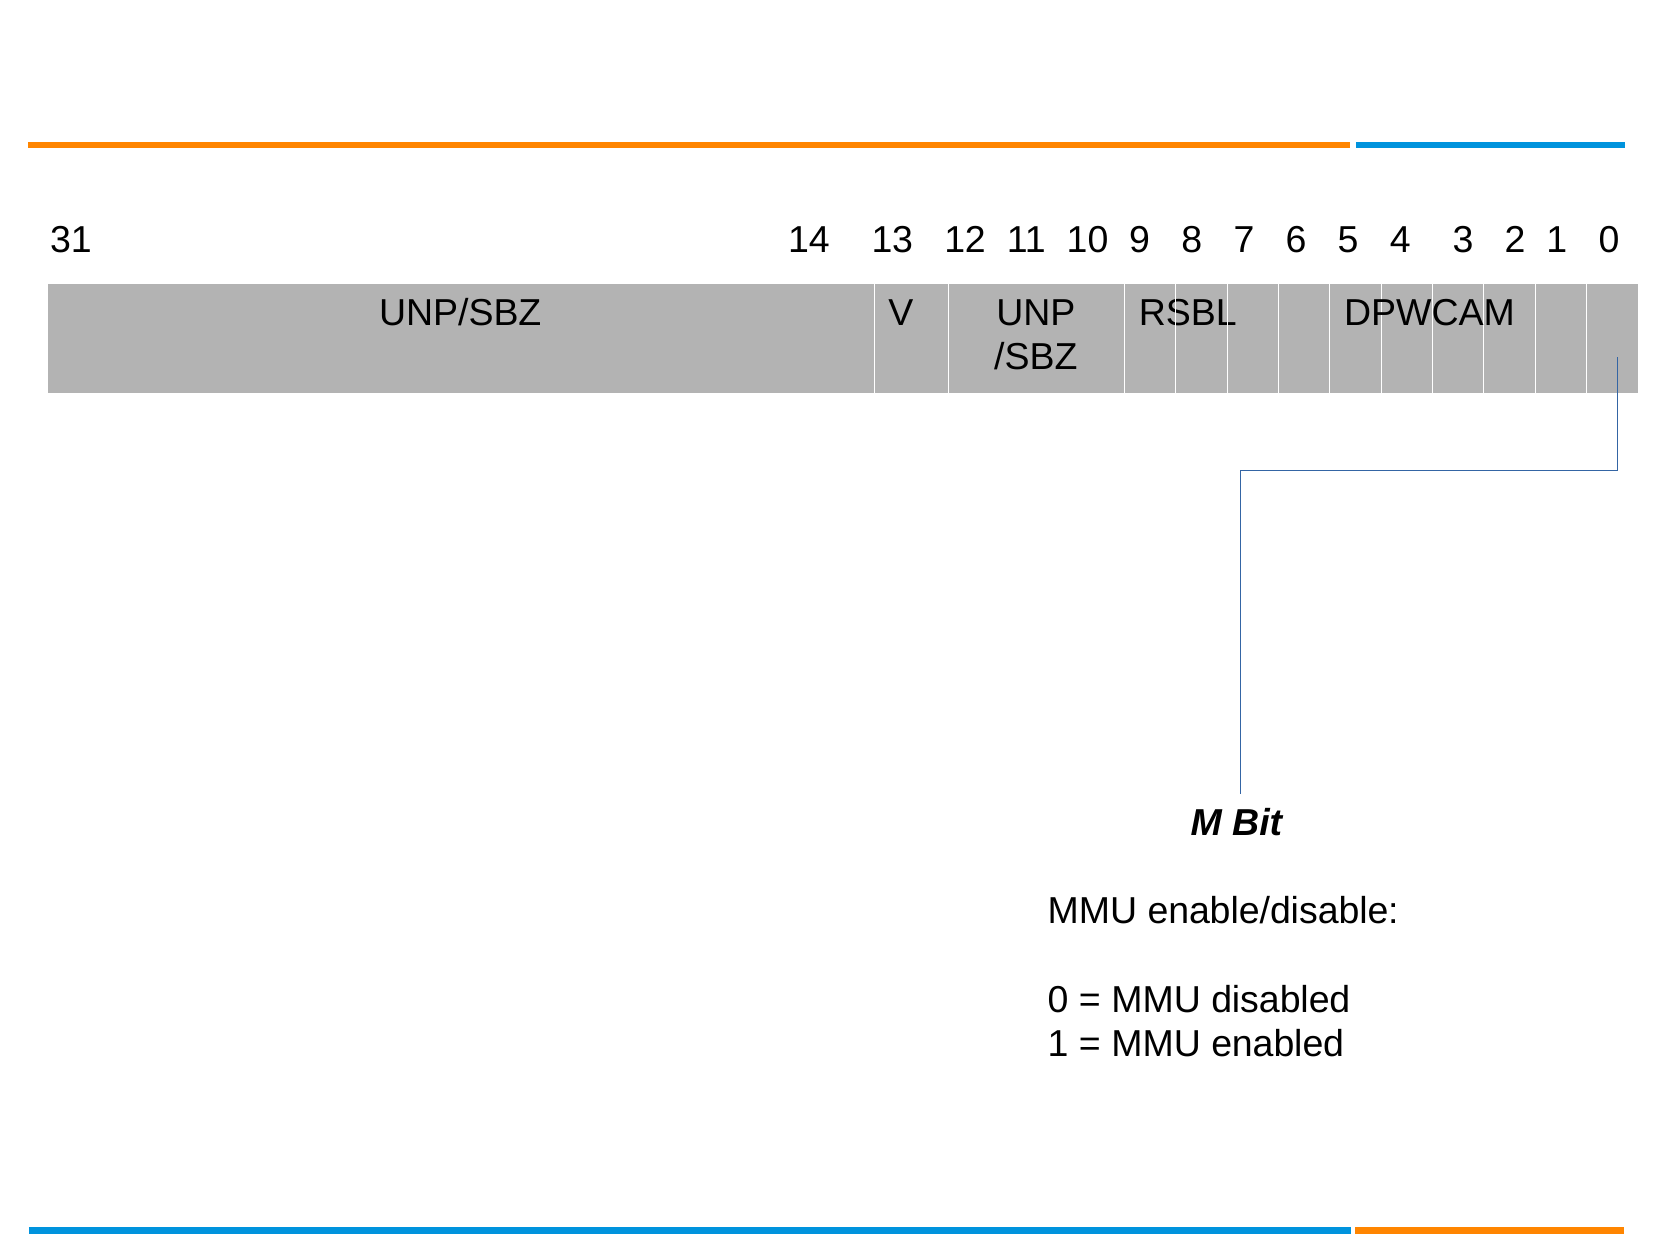

31
14 13 12 11 10 9 8 7 6 5 4 3 2 1 0
UNP/SBZ
V
UNP
RSBL
DPWCAM
/SBZ
M Bit
MMU enable/disable:
0 = MMU disabled
1 = MMU enabled
26